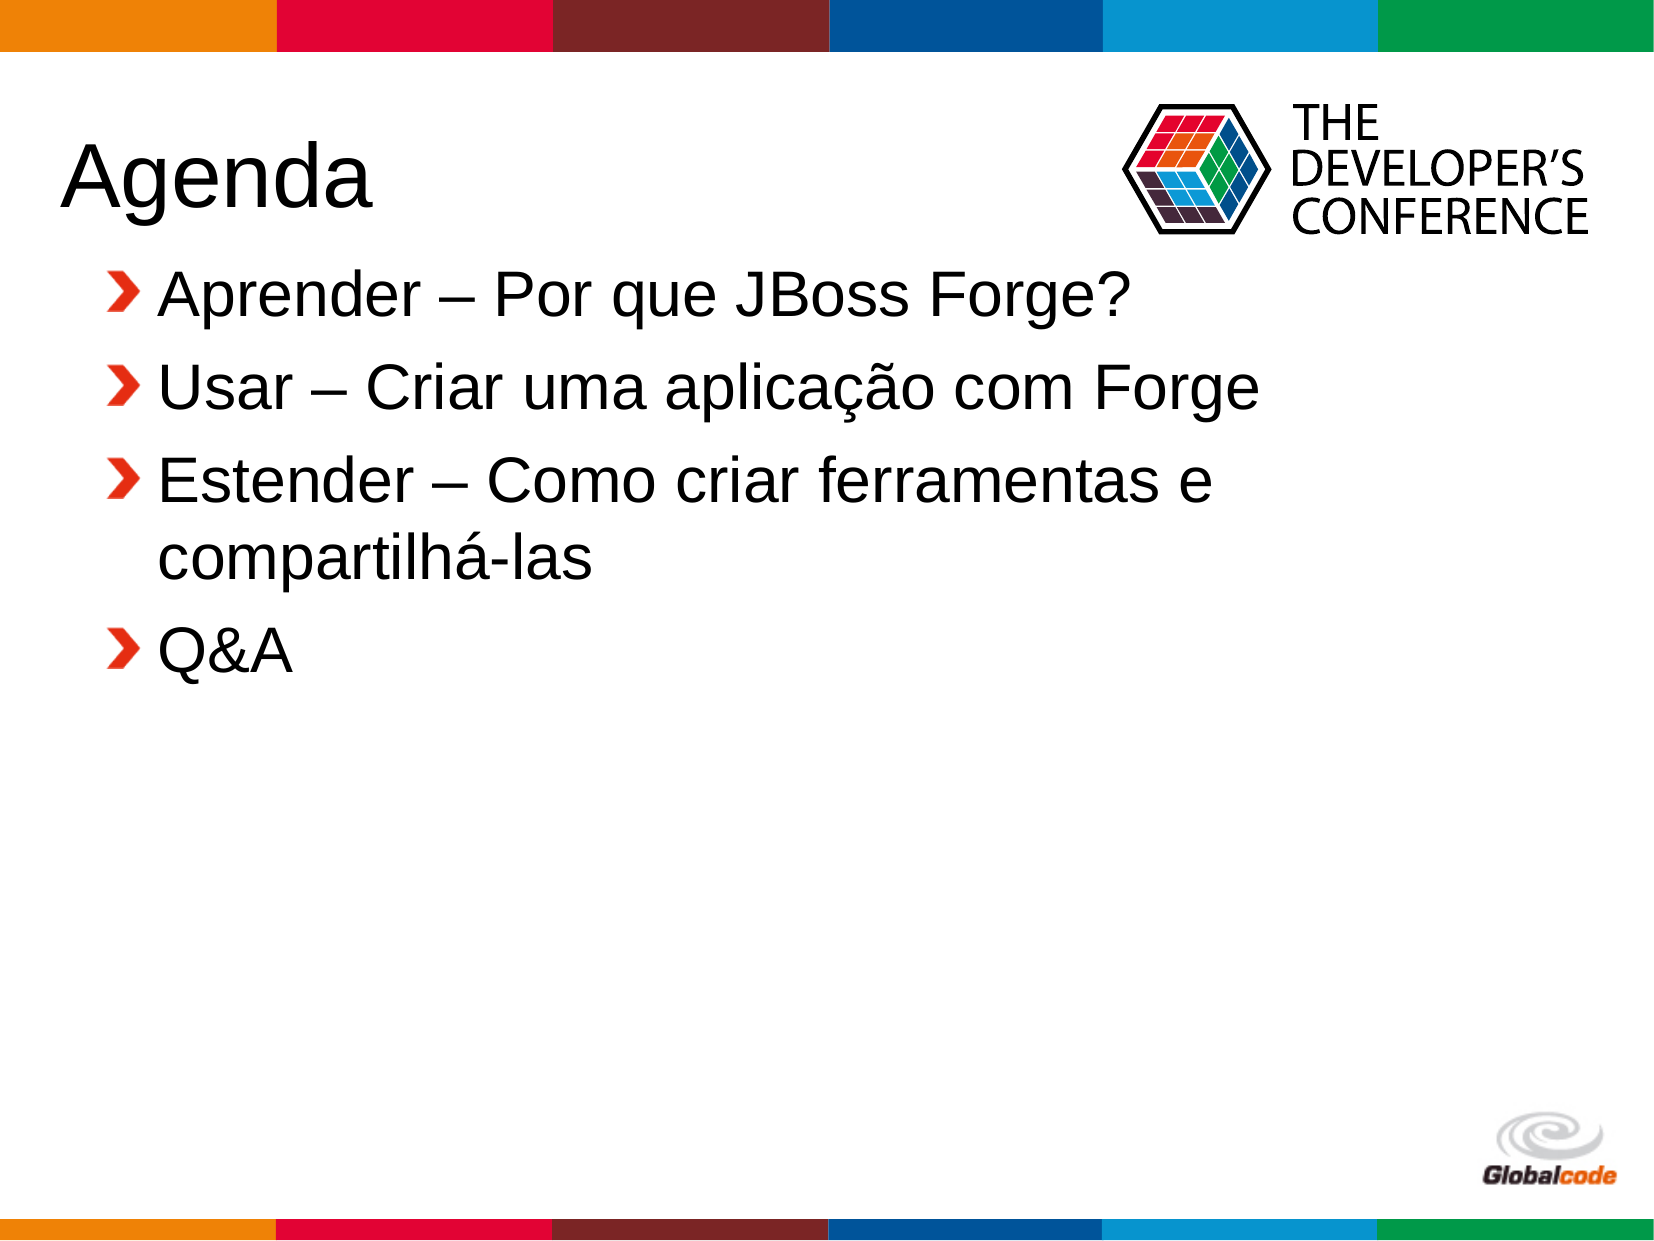

# Agenda
Aprender – Por que JBoss Forge?
Usar – Criar uma aplicação com Forge
Estender – Como criar ferramentas e compartilhá-las
Q&A